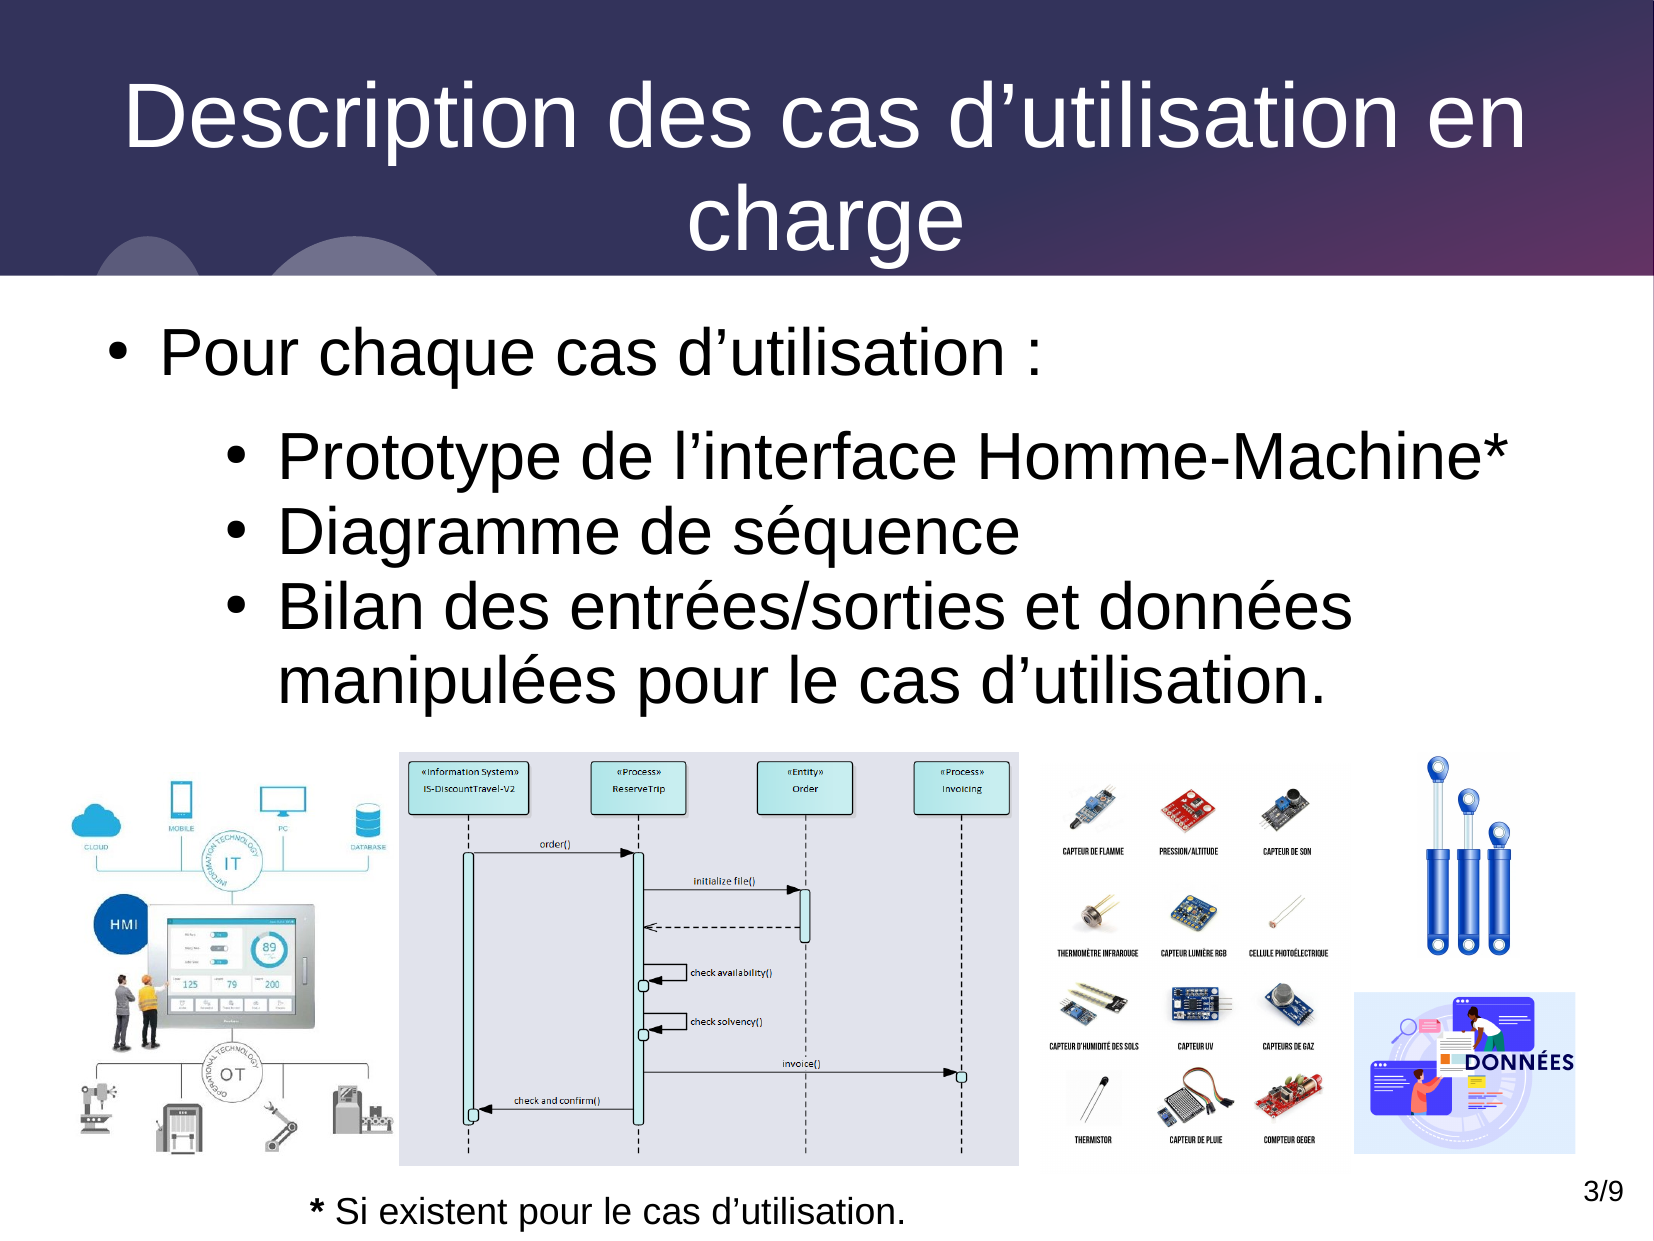

# Description des cas d’utilisation en charge
Pour chaque cas d’utilisation :
Prototype de l’interface Homme-Machine*
Diagramme de séquence
Bilan des entrées/sorties et données manipulées pour le cas d’utilisation.
* Si existent pour le cas d’utilisation.